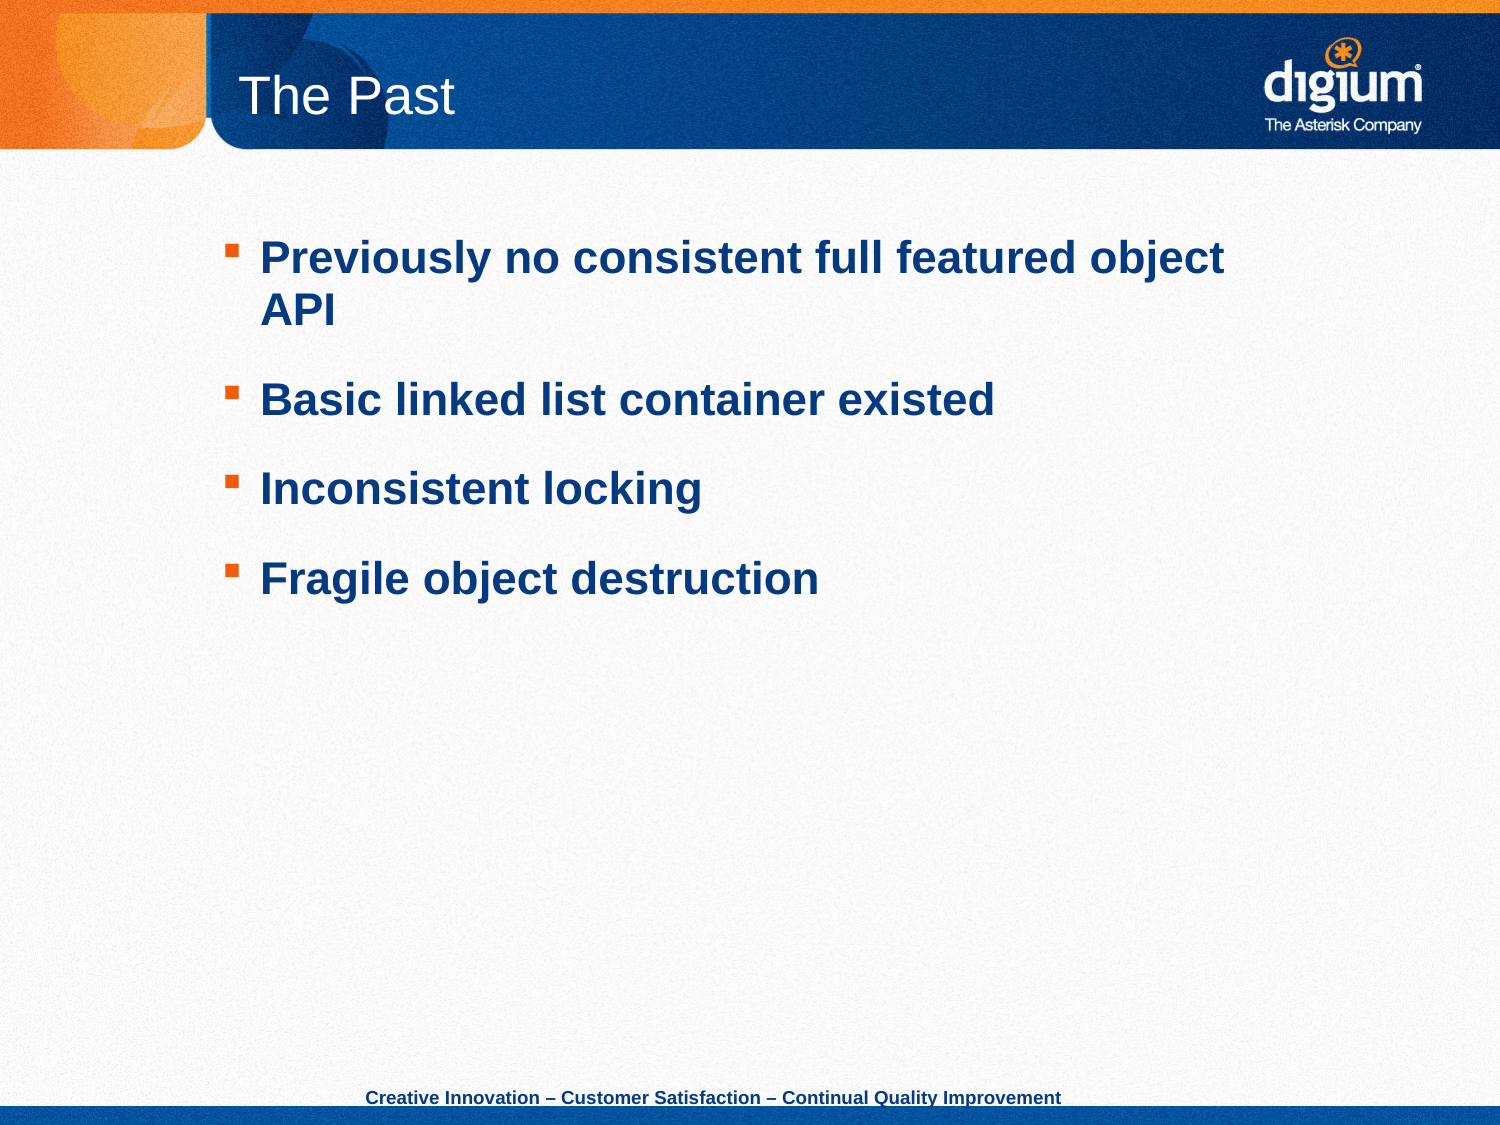

# The Past
Previously no consistent full featured object API
Basic linked list container existed
Inconsistent locking
Fragile object destruction